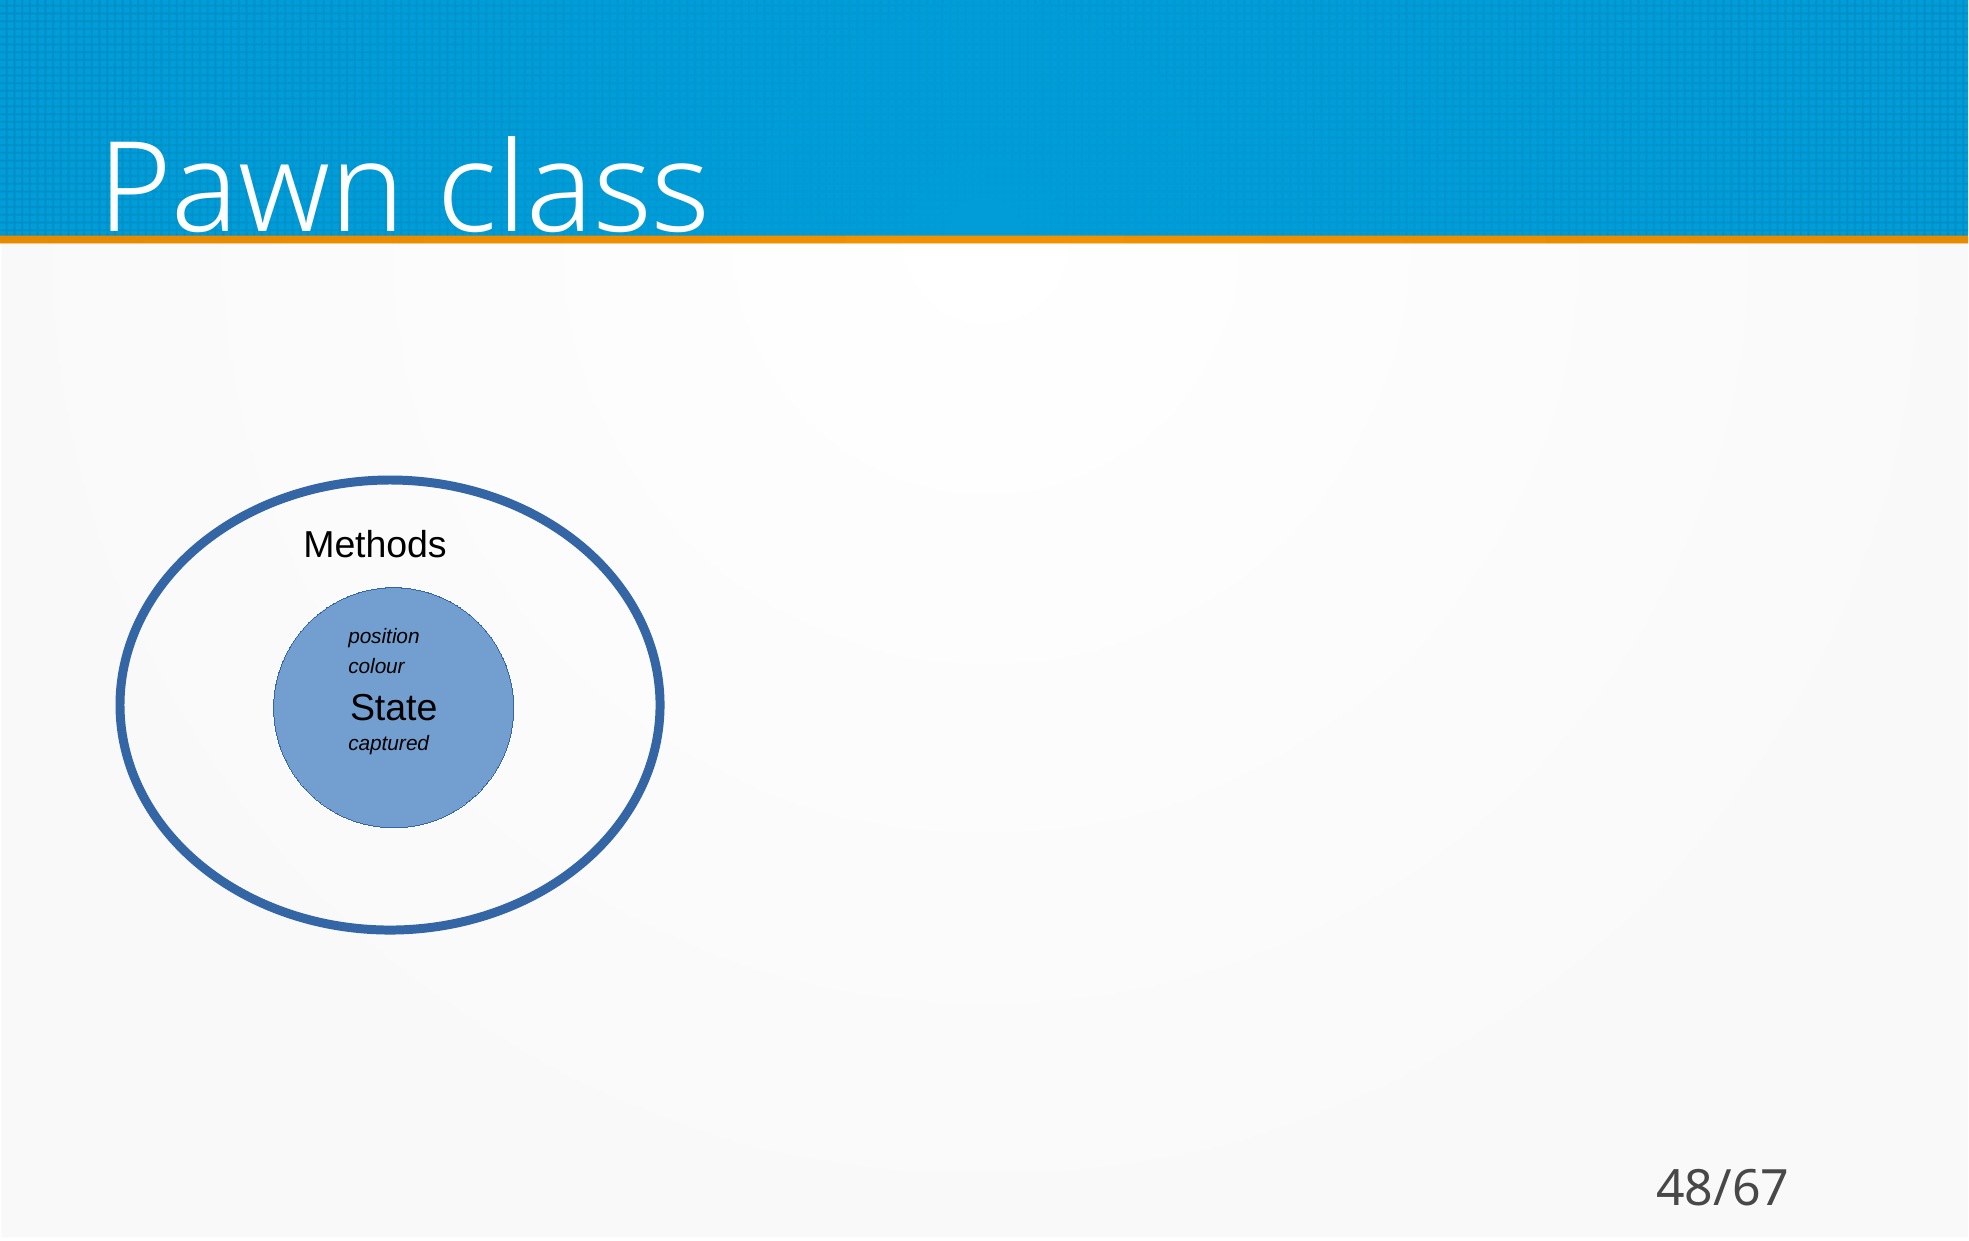

# Pawn class
Methods
State
position
colour
captured
48